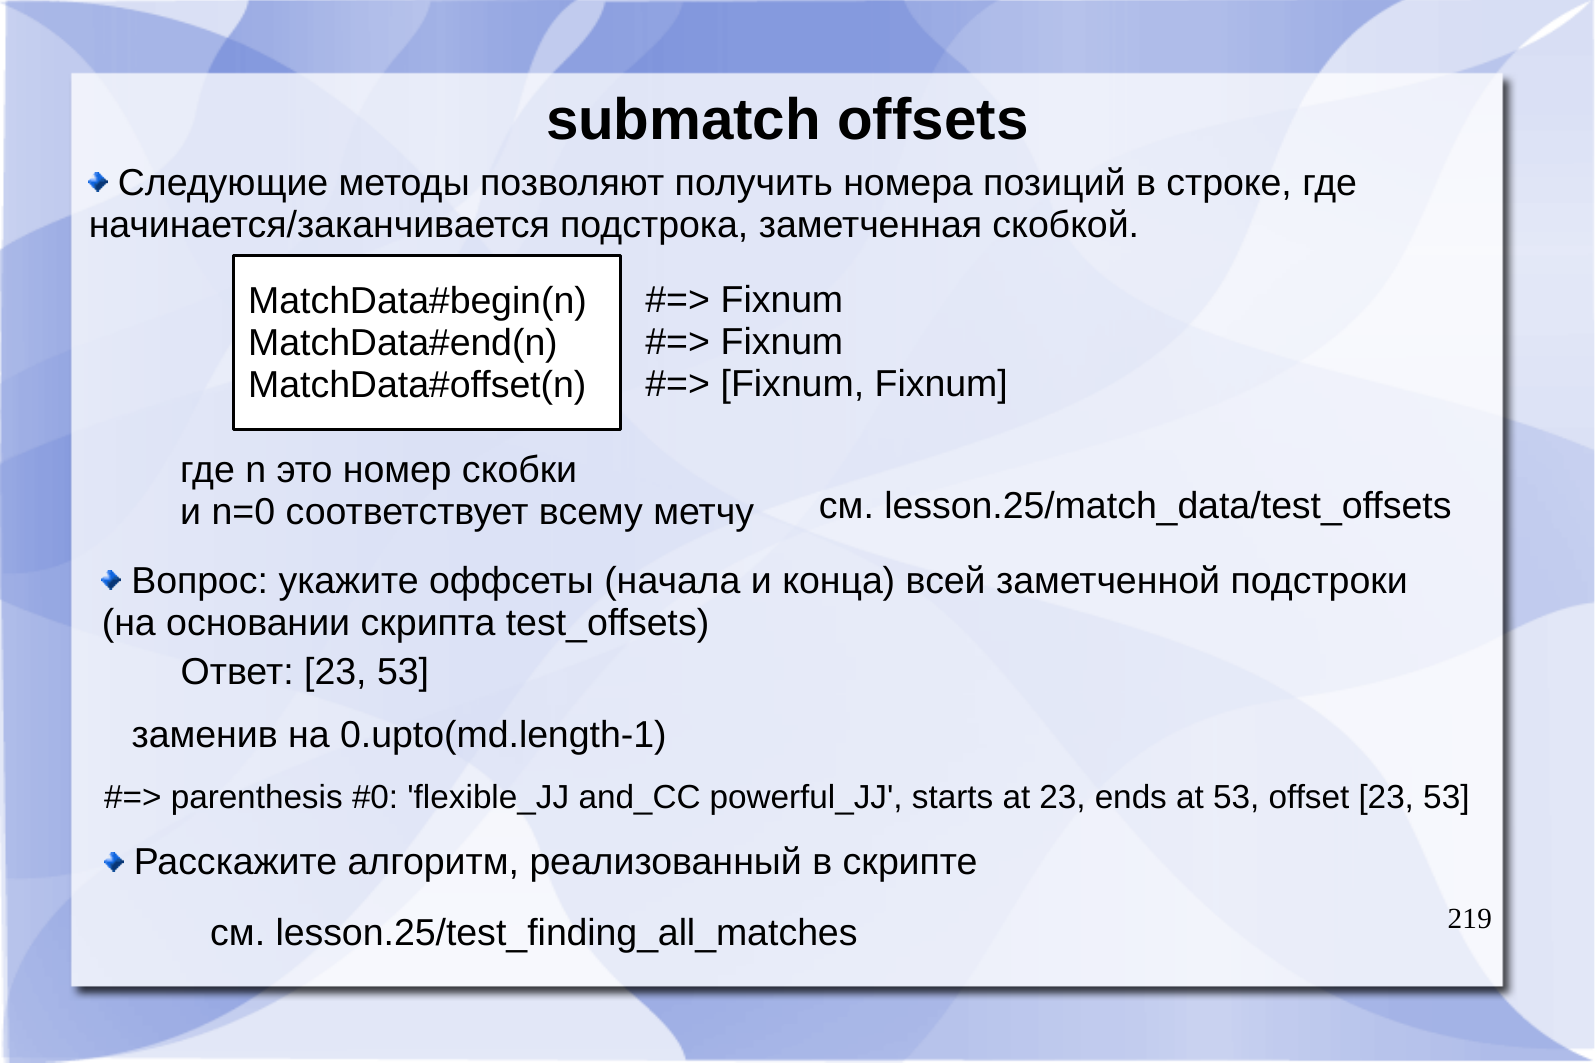

# submatch offsets
 Следующие методы позволяют получить номера позиций в строке, где начинается/заканчивается подстрока, заметченная скобкой.
MatchData#begin(n)
MatchData#end(n)
MatchData#offset(n)
#=> Fixnum
#=> Fixnum
#=> [Fixnum, Fixnum]
где n это номер скобки
и n=0 соответствует всему метчу
см. lesson.25/match_data/test_offsets
 Вопрос: укажите оффсеты (начала и конца) всей заметченной подстроки (на основании скрипта test_offsets)
Ответ: [23, 53]
заменив на 0.upto(md.length-1)
#=> parenthesis #0: 'flexible_JJ and_CC powerful_JJ', starts at 23, ends at 53, offset [23, 53]
 Расскажите алгоритм, реализованный в скрипте
см. lesson.25/test_finding_all_matches
219